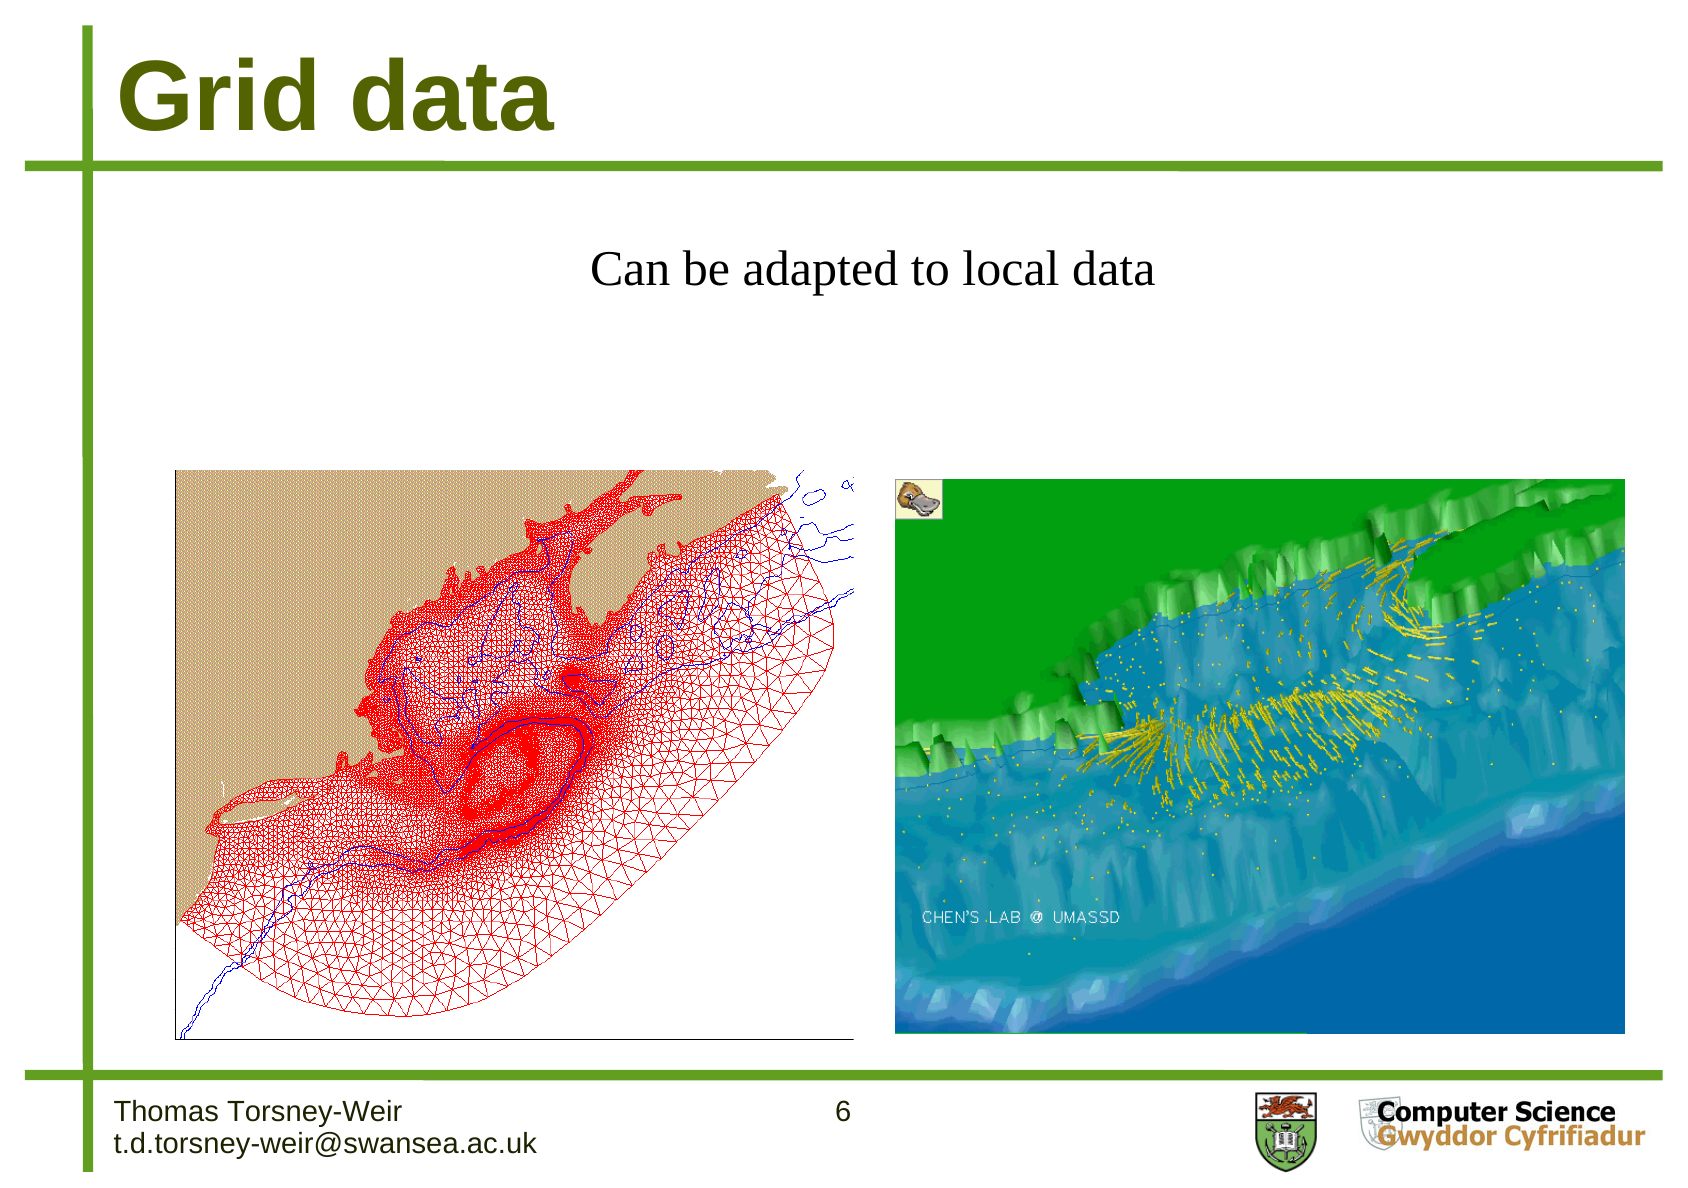

# Grid data
Can be adapted to local data